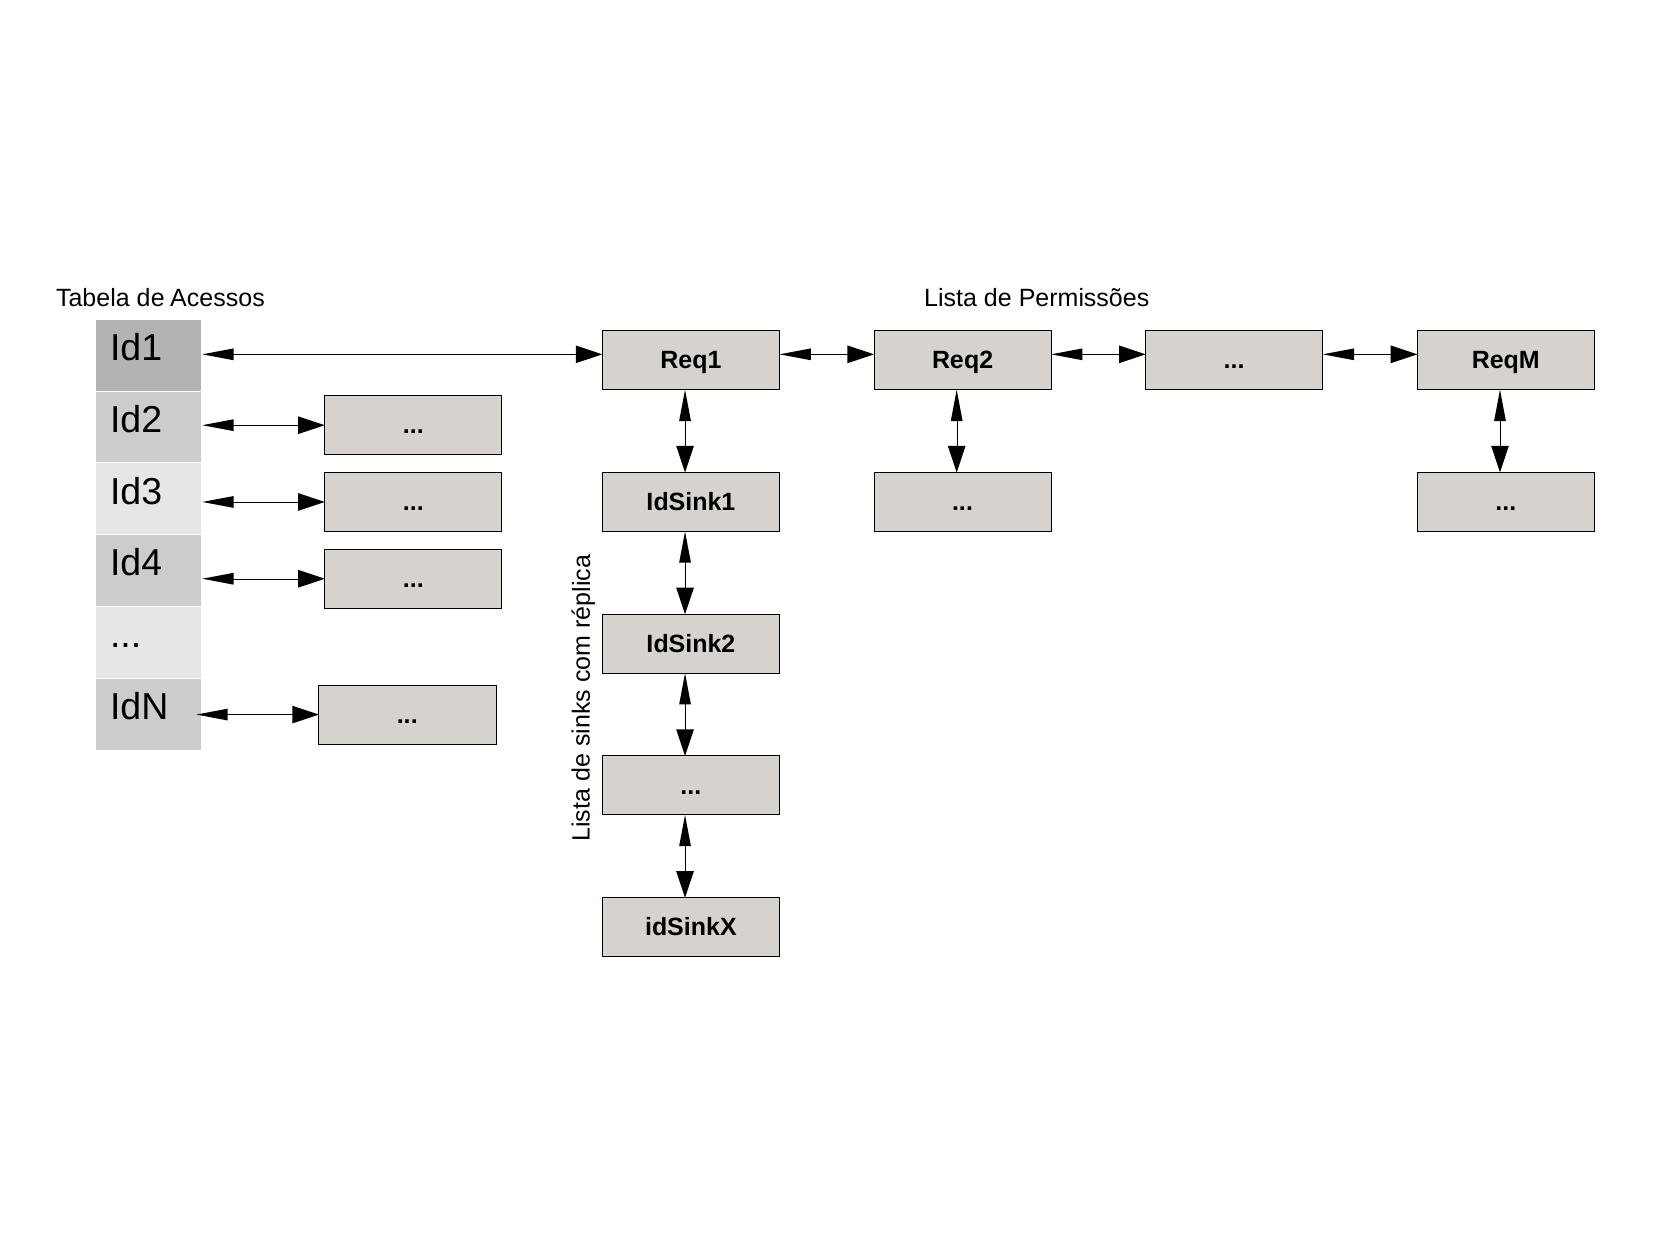

Tabela de Acessos
Lista de Permissões
| Id1 |
| --- |
| Id2 |
| Id3 |
| Id4 |
| ... |
| IdN |
Req1
Req2
...
ReqM
...
...
IdSink1
...
...
...
IdSink2
Lista de sinks com réplica
...
...
idSinkX